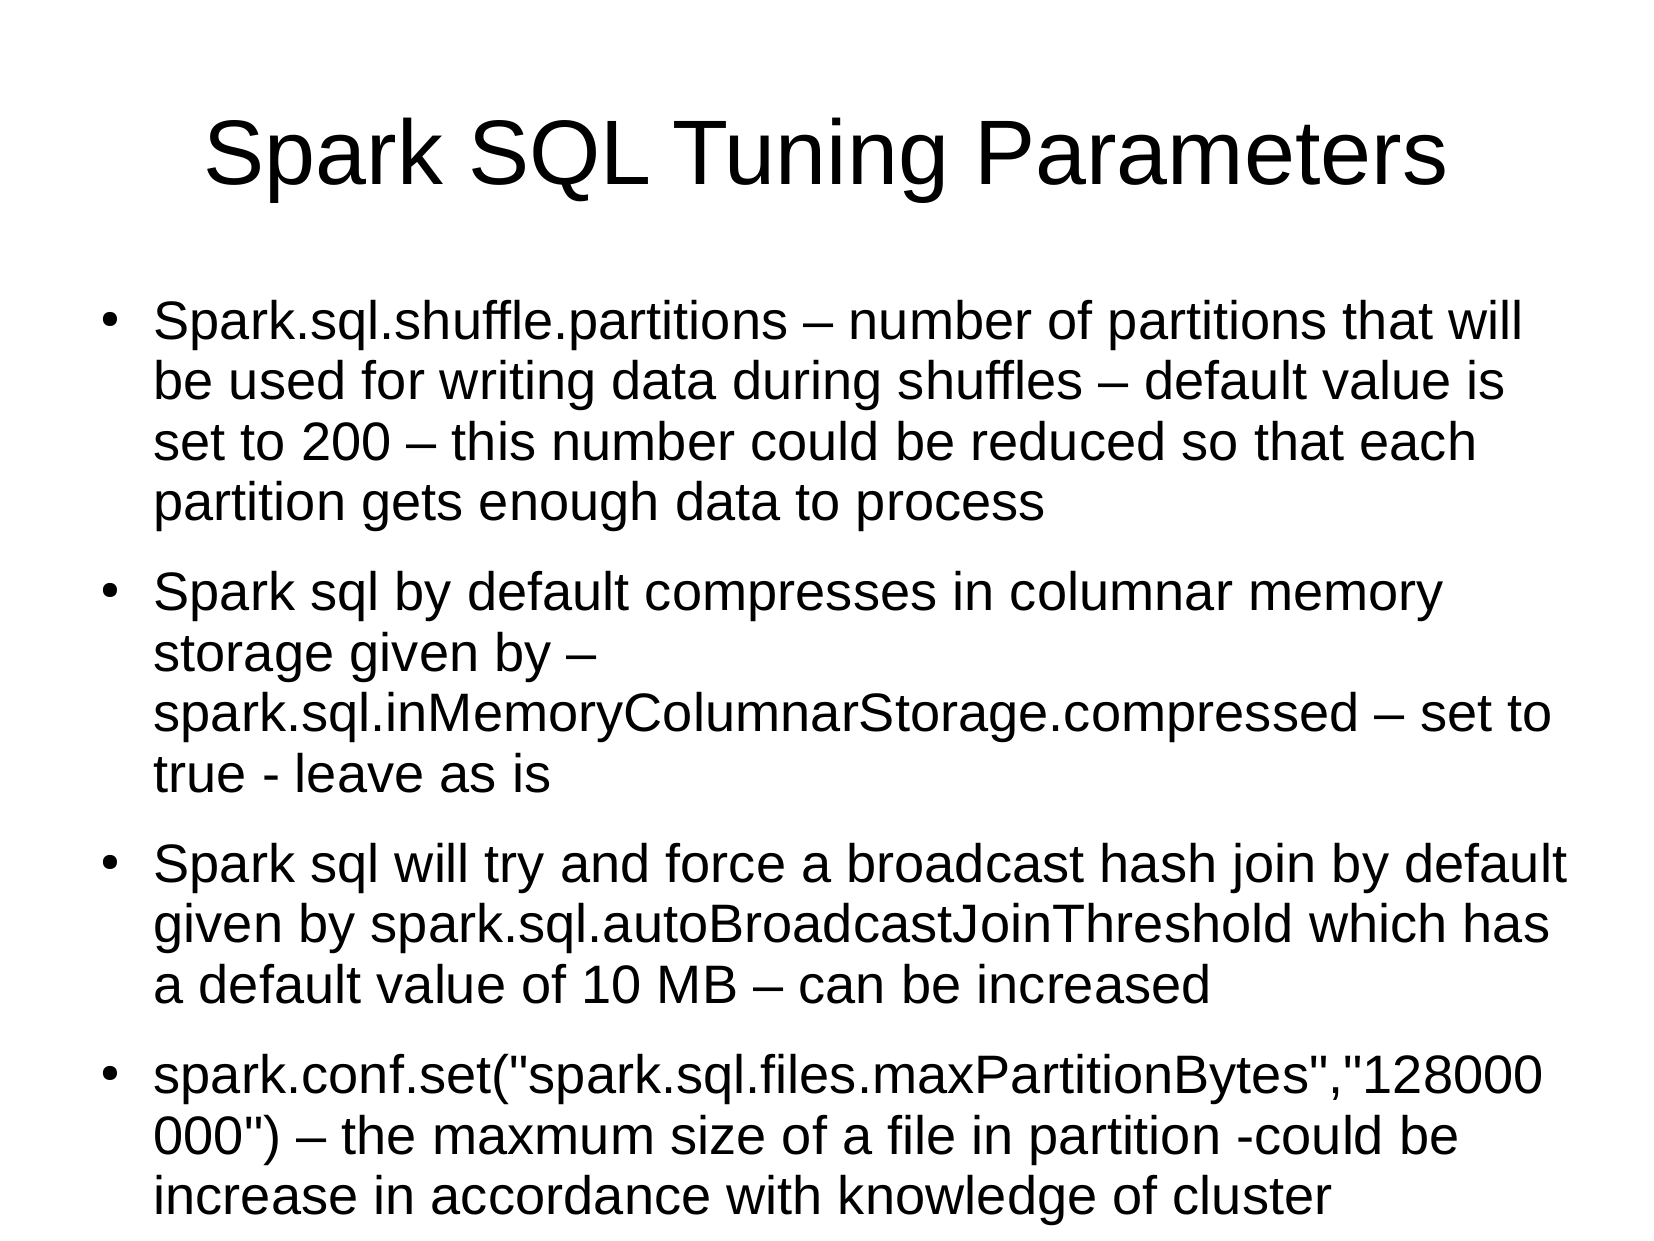

# Spark SQL Tuning Parameters
Spark.sql.shuffle.partitions – number of partitions that will be used for writing data during shuffles – default value is set to 200 – this number could be reduced so that each partition gets enough data to process
Spark sql by default compresses in columnar memory storage given by –spark.sql.inMemoryColumnarStorage.compressed – set to true - leave as is
Spark sql will try and force a broadcast hash join by default given by spark.sql.autoBroadcastJoinThreshold which has a default value of 10 MB – can be increased
spark.conf.set("spark.sql.files.maxPartitionBytes","128000000") – the maxmum size of a file in partition -could be increase in accordance with knowledge of cluster